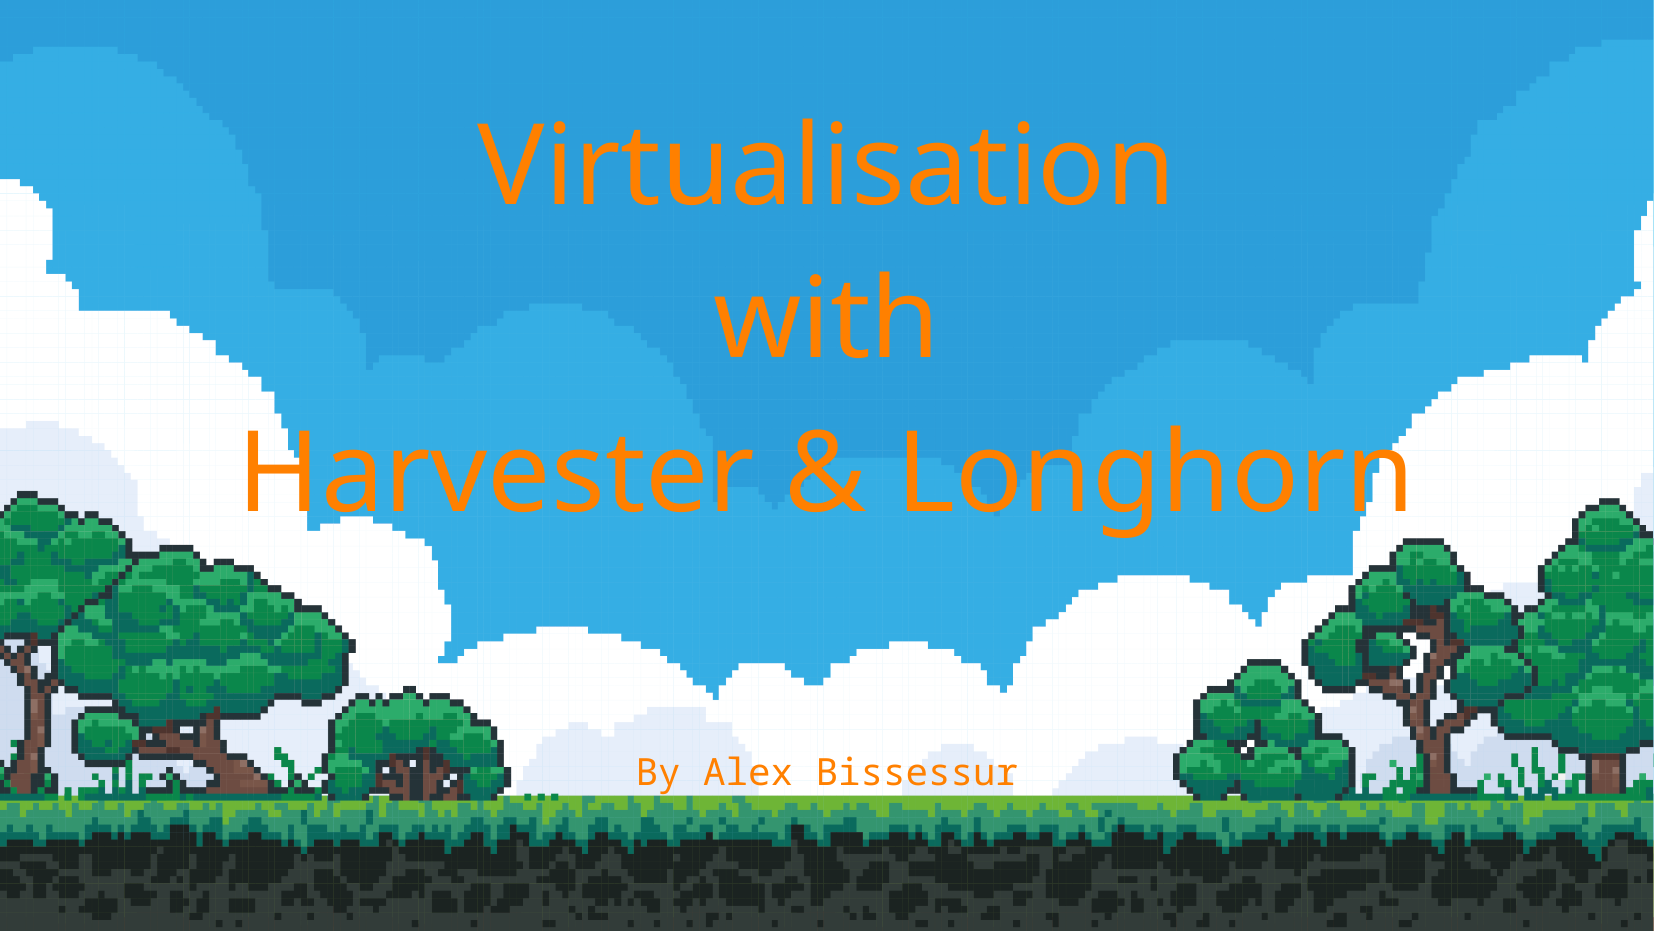

Virtualisation
with
Harvester & Longhorn
By Alex Bissessur